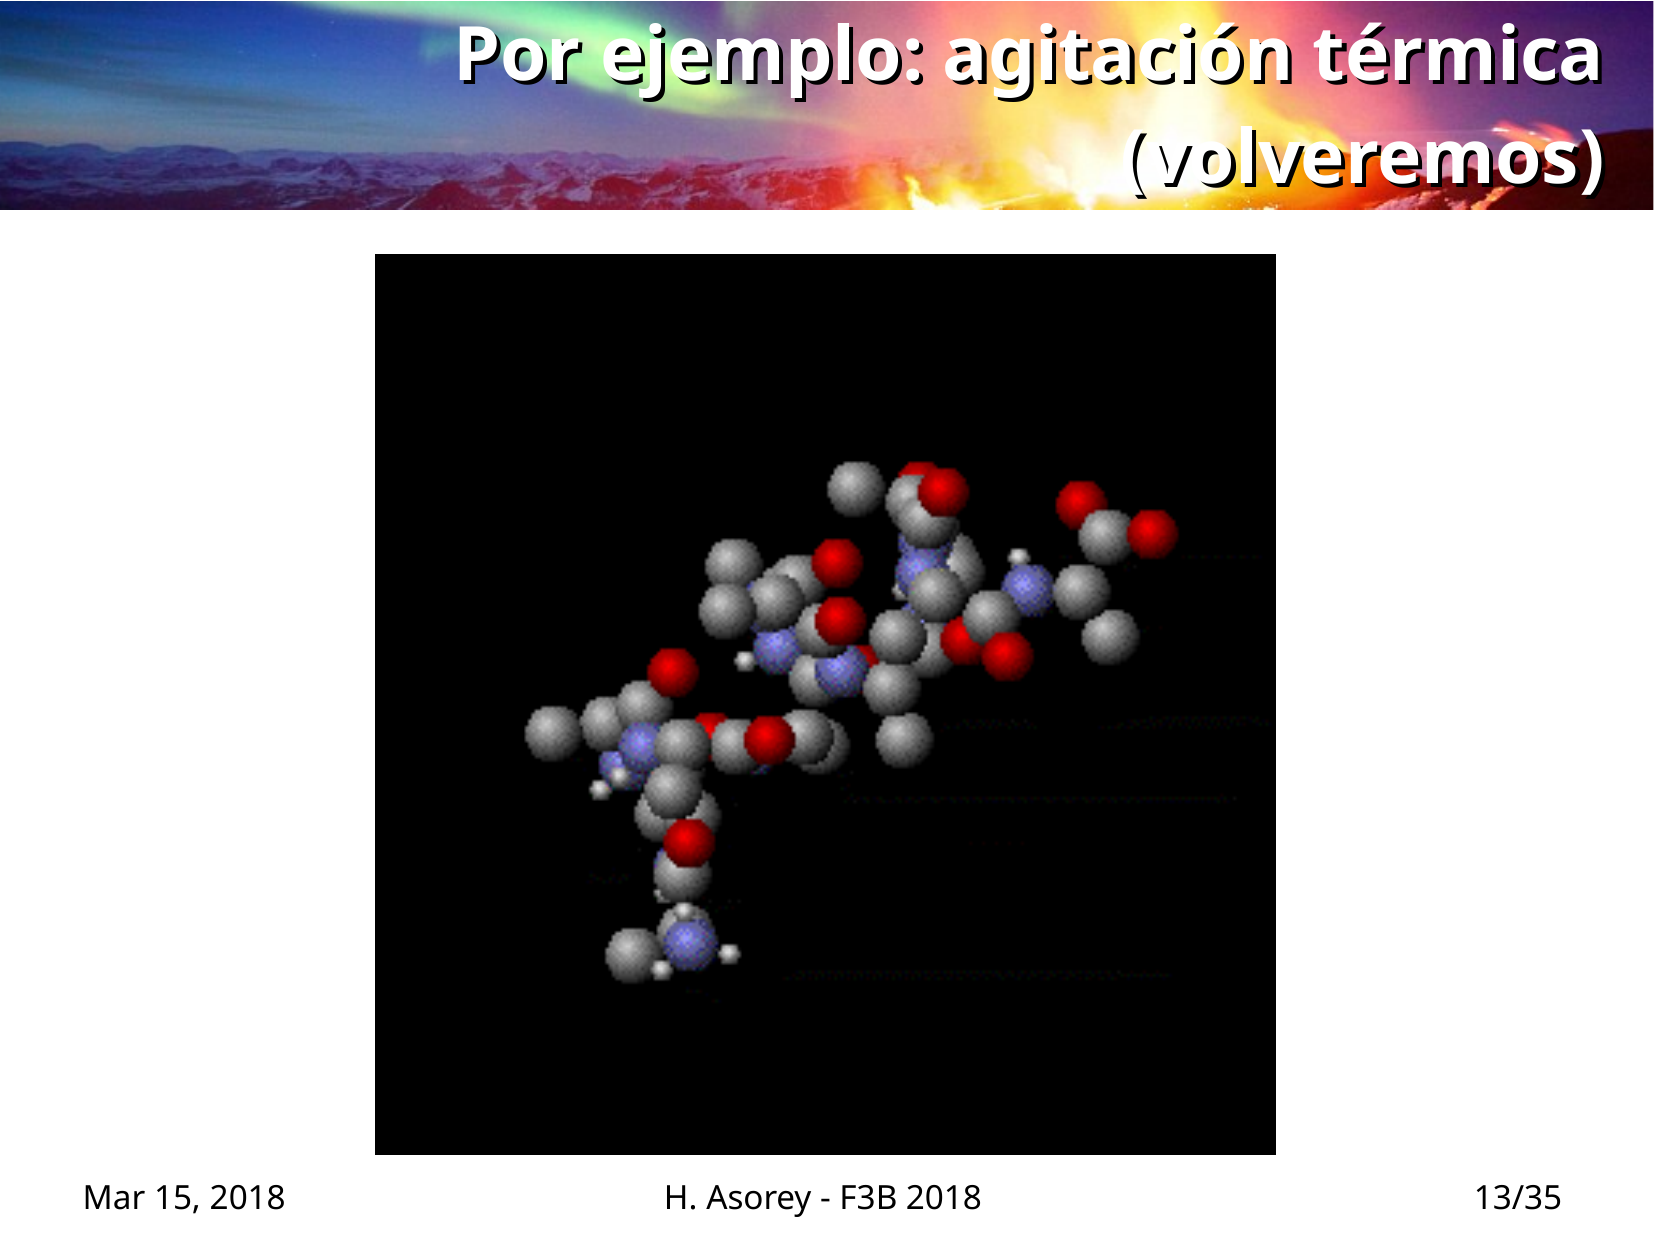

# Por ejemplo: agitación térmica (volveremos)
Mar 15, 2018
H. Asorey - F3B 2018
13